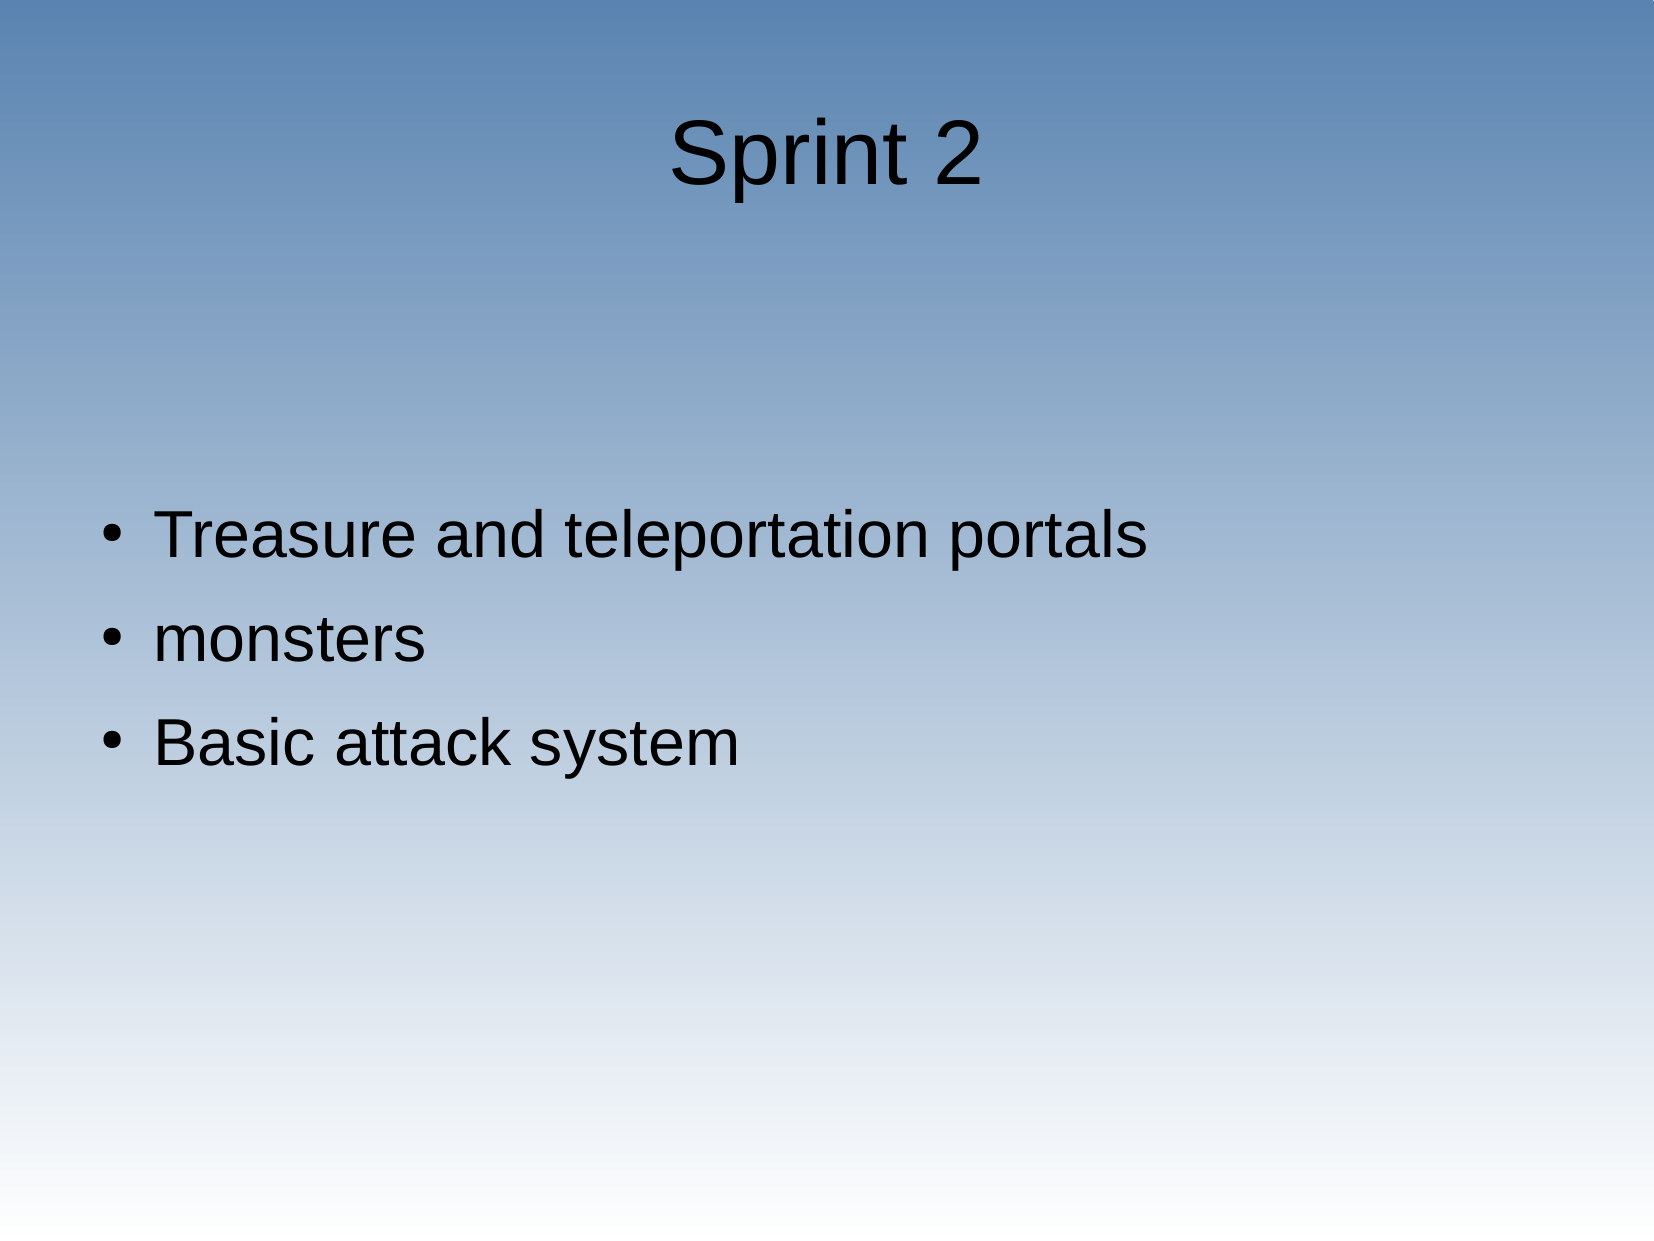

# Sprint 2
Treasure and teleportation portals
monsters
Basic attack system